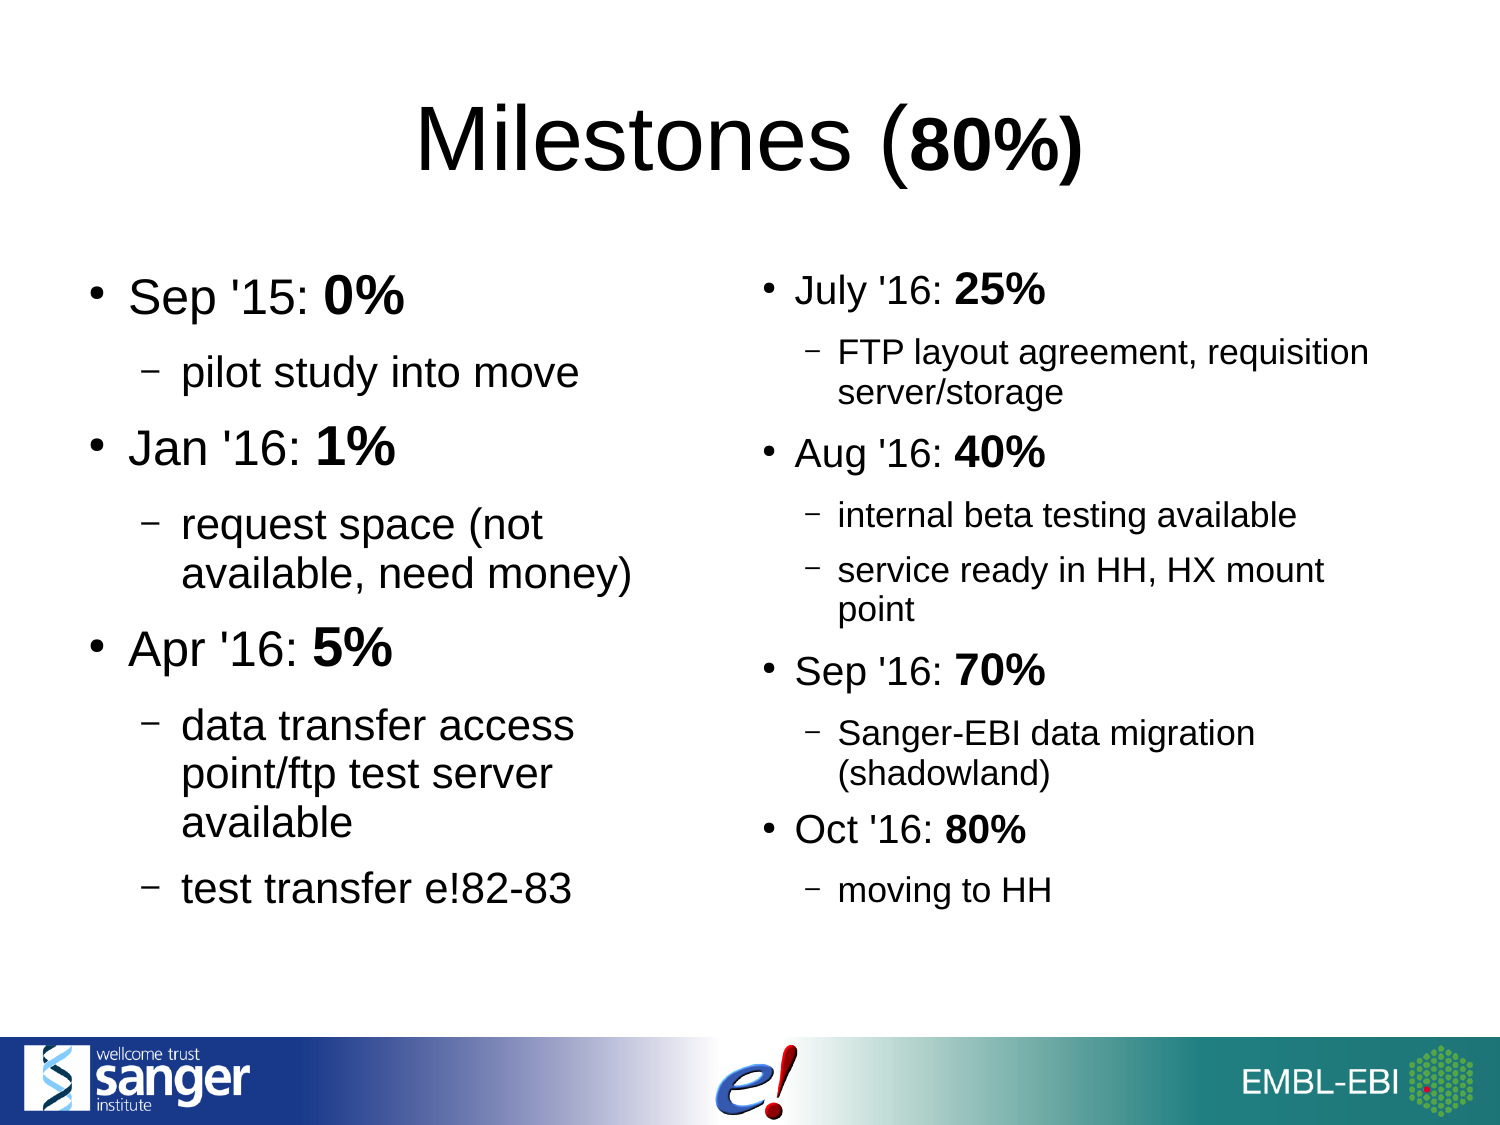

# Milestones (80%)
Sep '15: 0%
pilot study into move
Jan '16: 1%
request space (not available, need money)
Apr '16: 5%
data transfer access point/ftp test server available
test transfer e!82-83
July '16: 25%
FTP layout agreement, requisition server/storage
Aug '16: 40%
internal beta testing available
service ready in HH, HX mount point
Sep '16: 70%
Sanger-EBI data migration (shadowland)
Oct '16: 80%
moving to HH